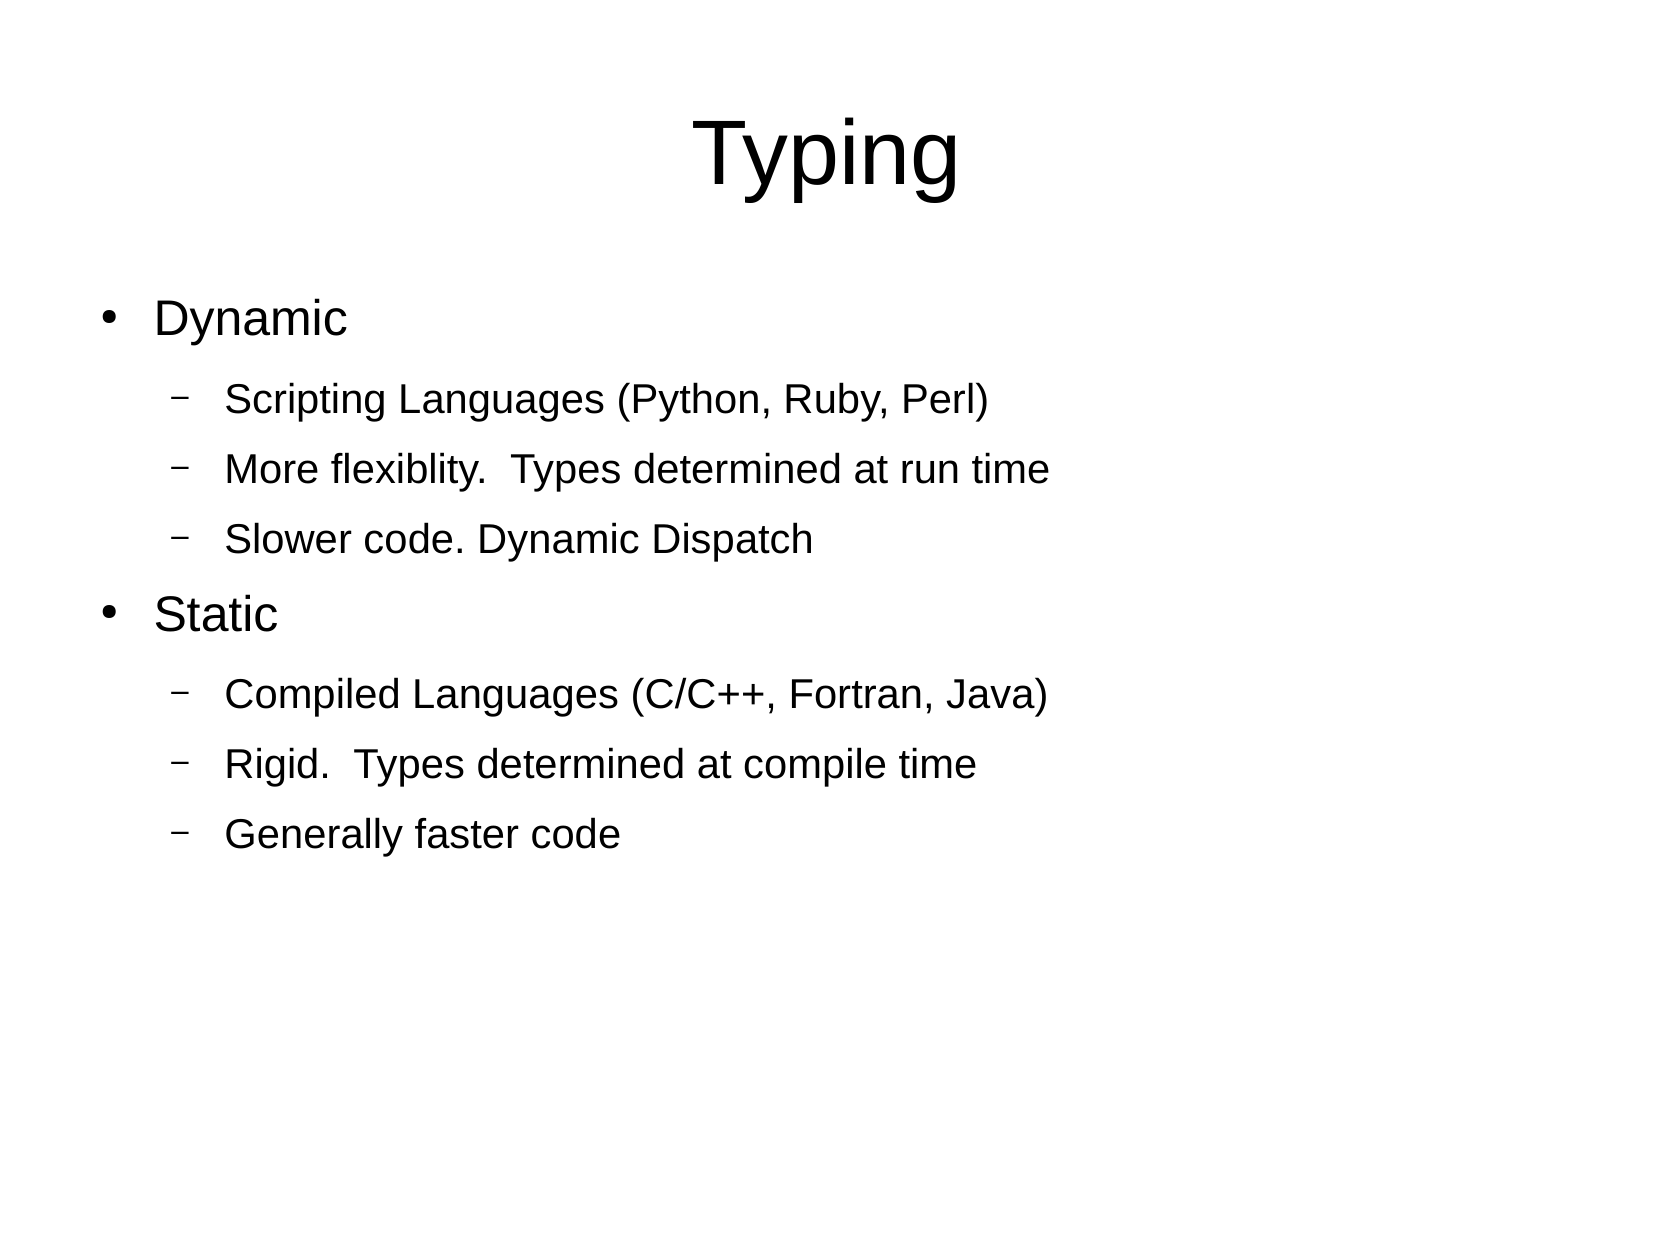

# Typing
Dynamic
Scripting Languages (Python, Ruby, Perl)
More flexiblity. Types determined at run time
Slower code. Dynamic Dispatch
Static
Compiled Languages (C/C++, Fortran, Java)
Rigid. Types determined at compile time
Generally faster code